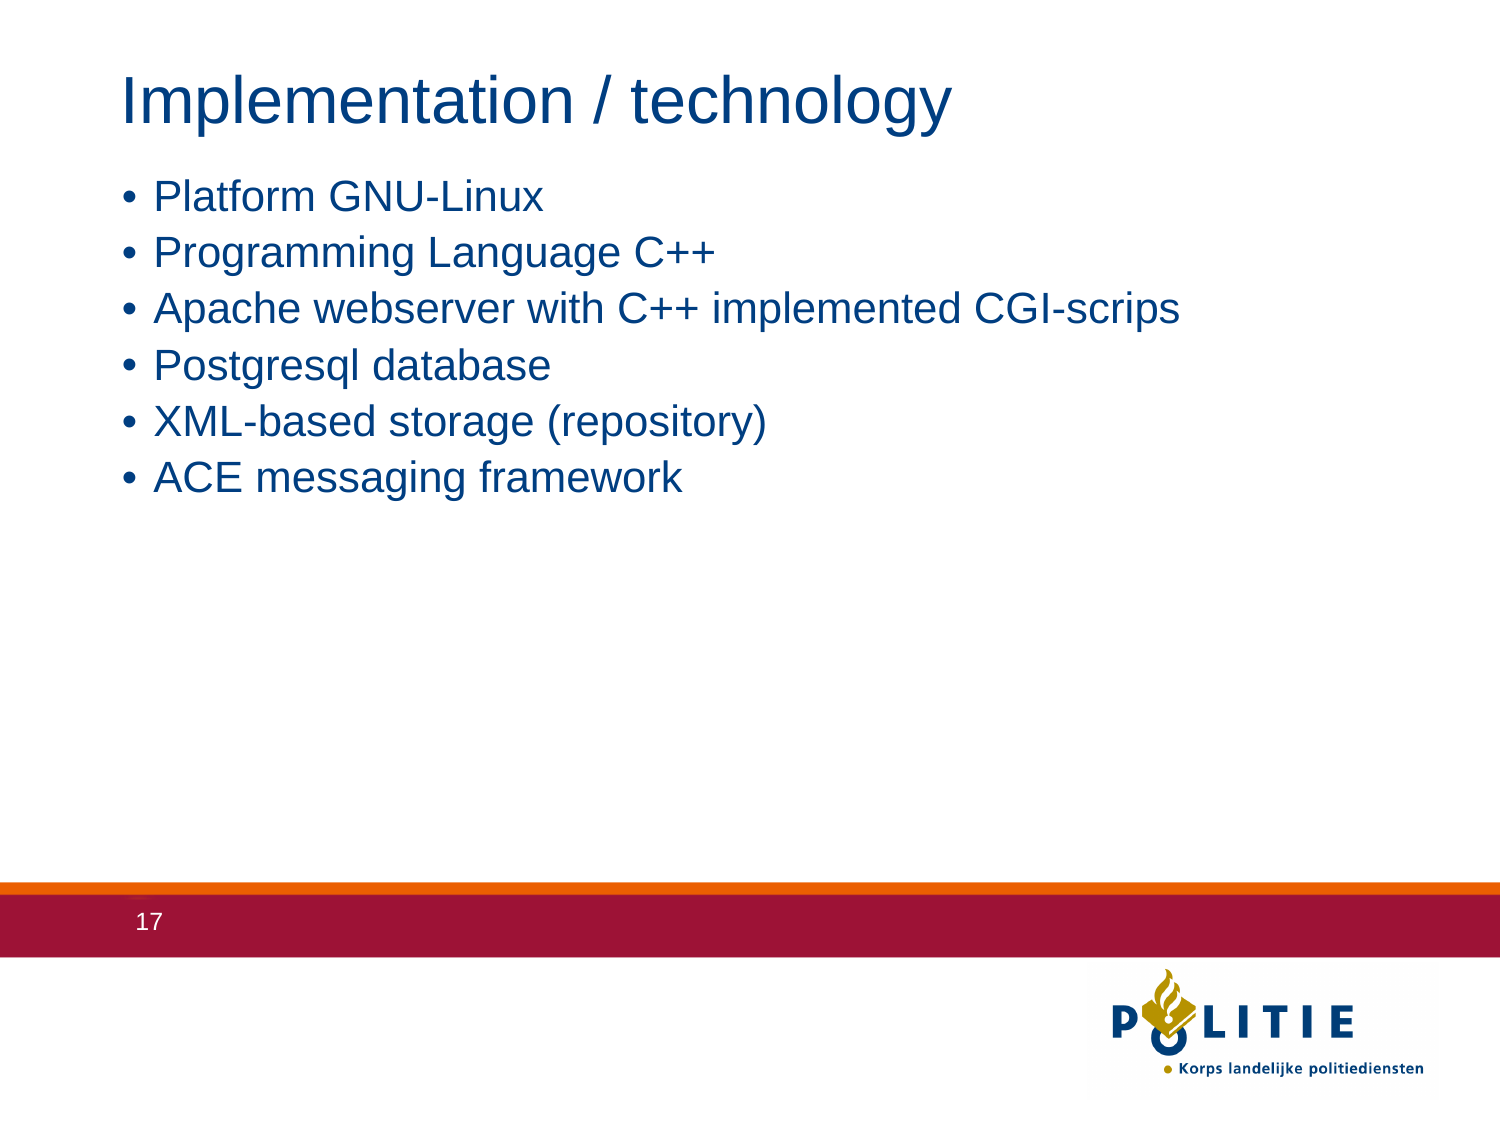

# Implementation / technology
Platform GNU-Linux
Programming Language C++
Apache webserver with C++ implemented CGI-scrips
Postgresql database
XML-based storage (repository)
ACE messaging framework